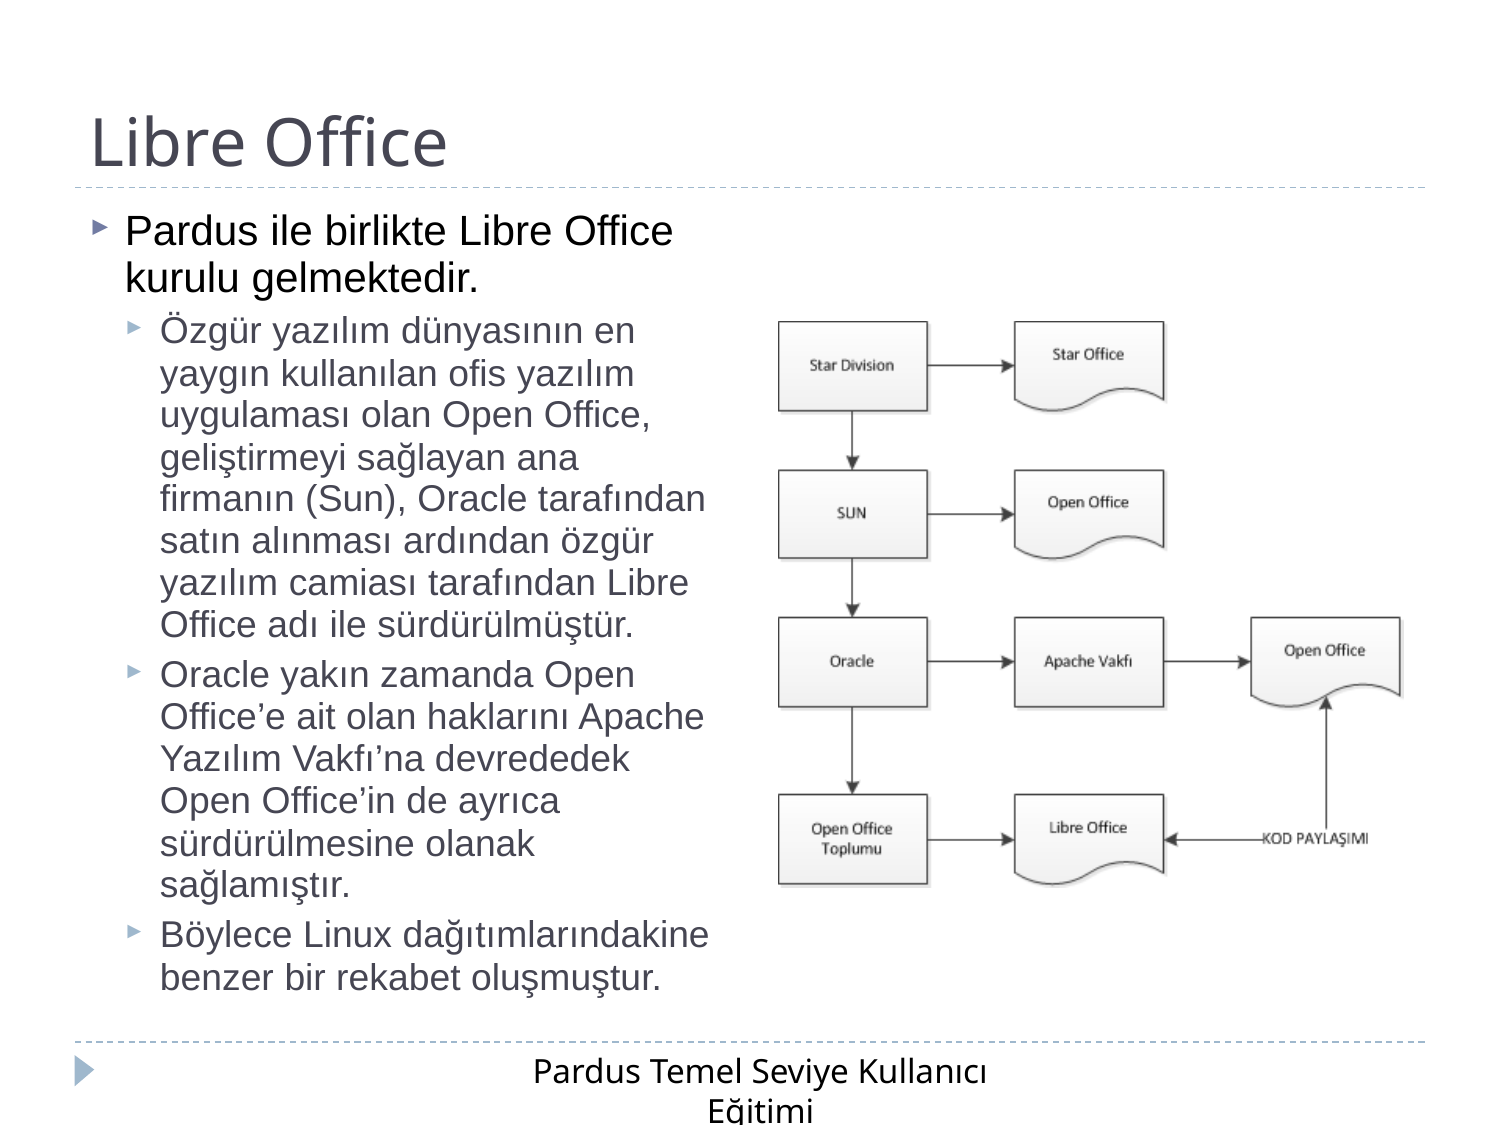

# Libre Office
Pardus ile birlikte Libre Office kurulu gelmektedir.
Özgür yazılım dünyasının en yaygın kullanılan ofis yazılım uygulaması olan Open Office, geliştirmeyi sağlayan ana firmanın (Sun), Oracle tarafından satın alınması ardından özgür yazılım camiası tarafından Libre Office adı ile sürdürülmüştür.
Oracle yakın zamanda Open Office’e ait olan haklarını Apache Yazılım Vakfı’na devrededek Open Office’in de ayrıca sürdürülmesine olanak sağlamıştır.
Böylece Linux dağıtımlarındakine benzer bir rekabet oluşmuştur.